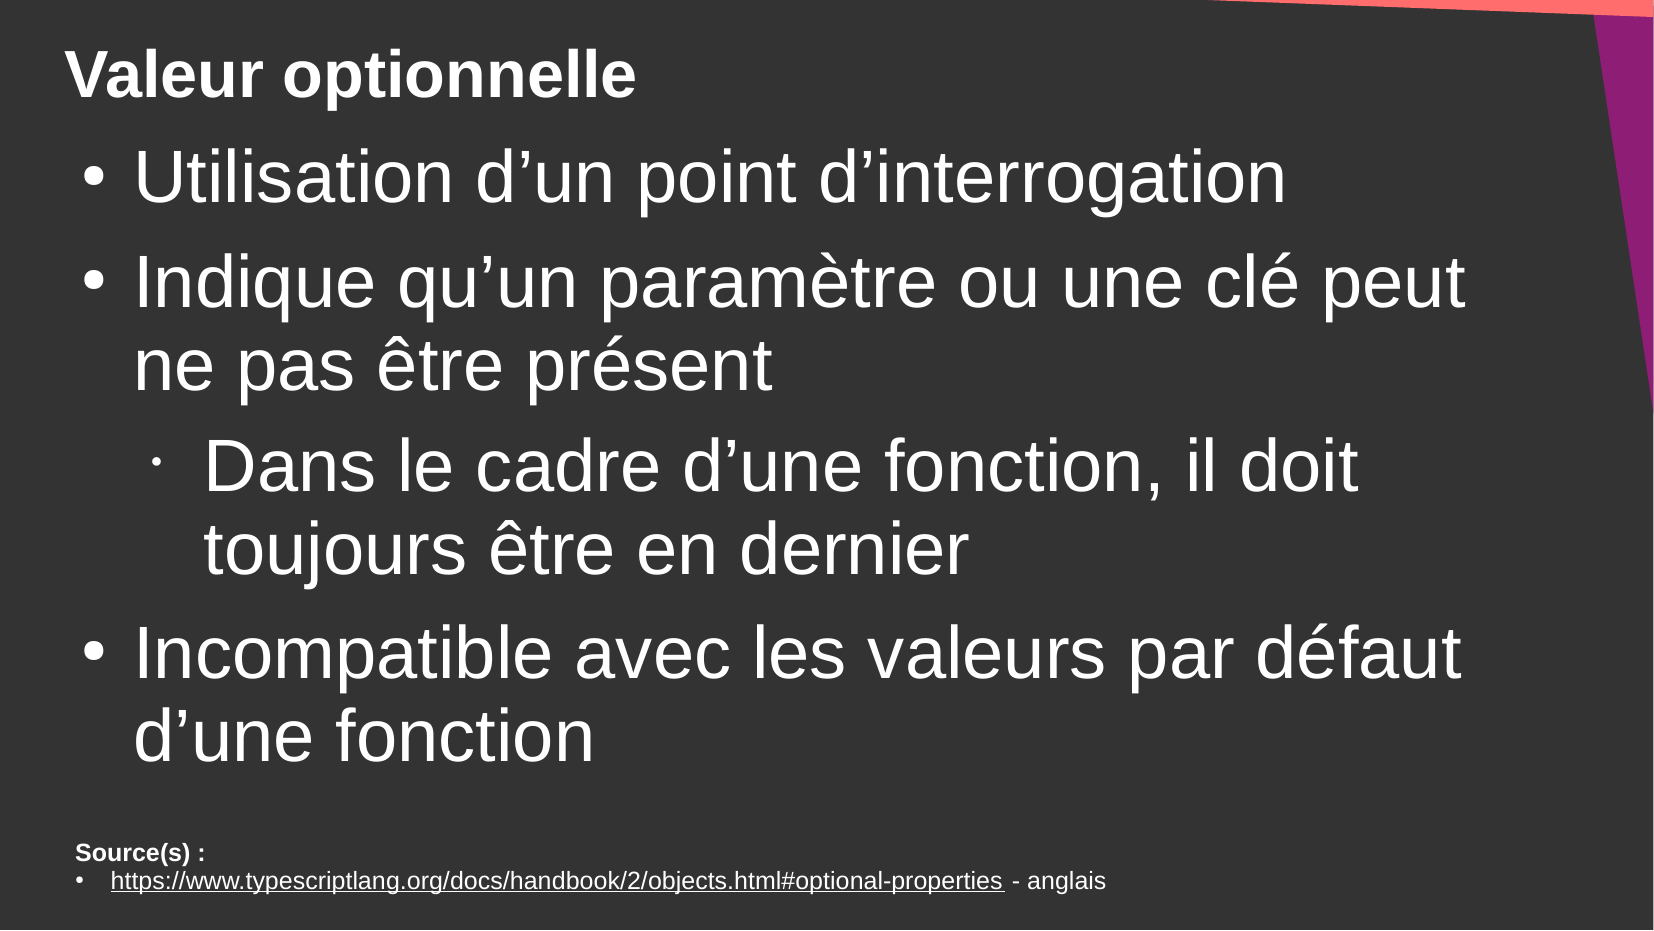

# Valeur optionnelle
Utilisation d’un point d’interrogation
Indique qu’un paramètre ou une clé peut ne pas être présent
Dans le cadre d’une fonction, il doit toujours être en dernier
Incompatible avec les valeurs par défaut d’une fonction
Source(s) :
https://www.typescriptlang.org/docs/handbook/2/objects.html#optional-properties - anglais